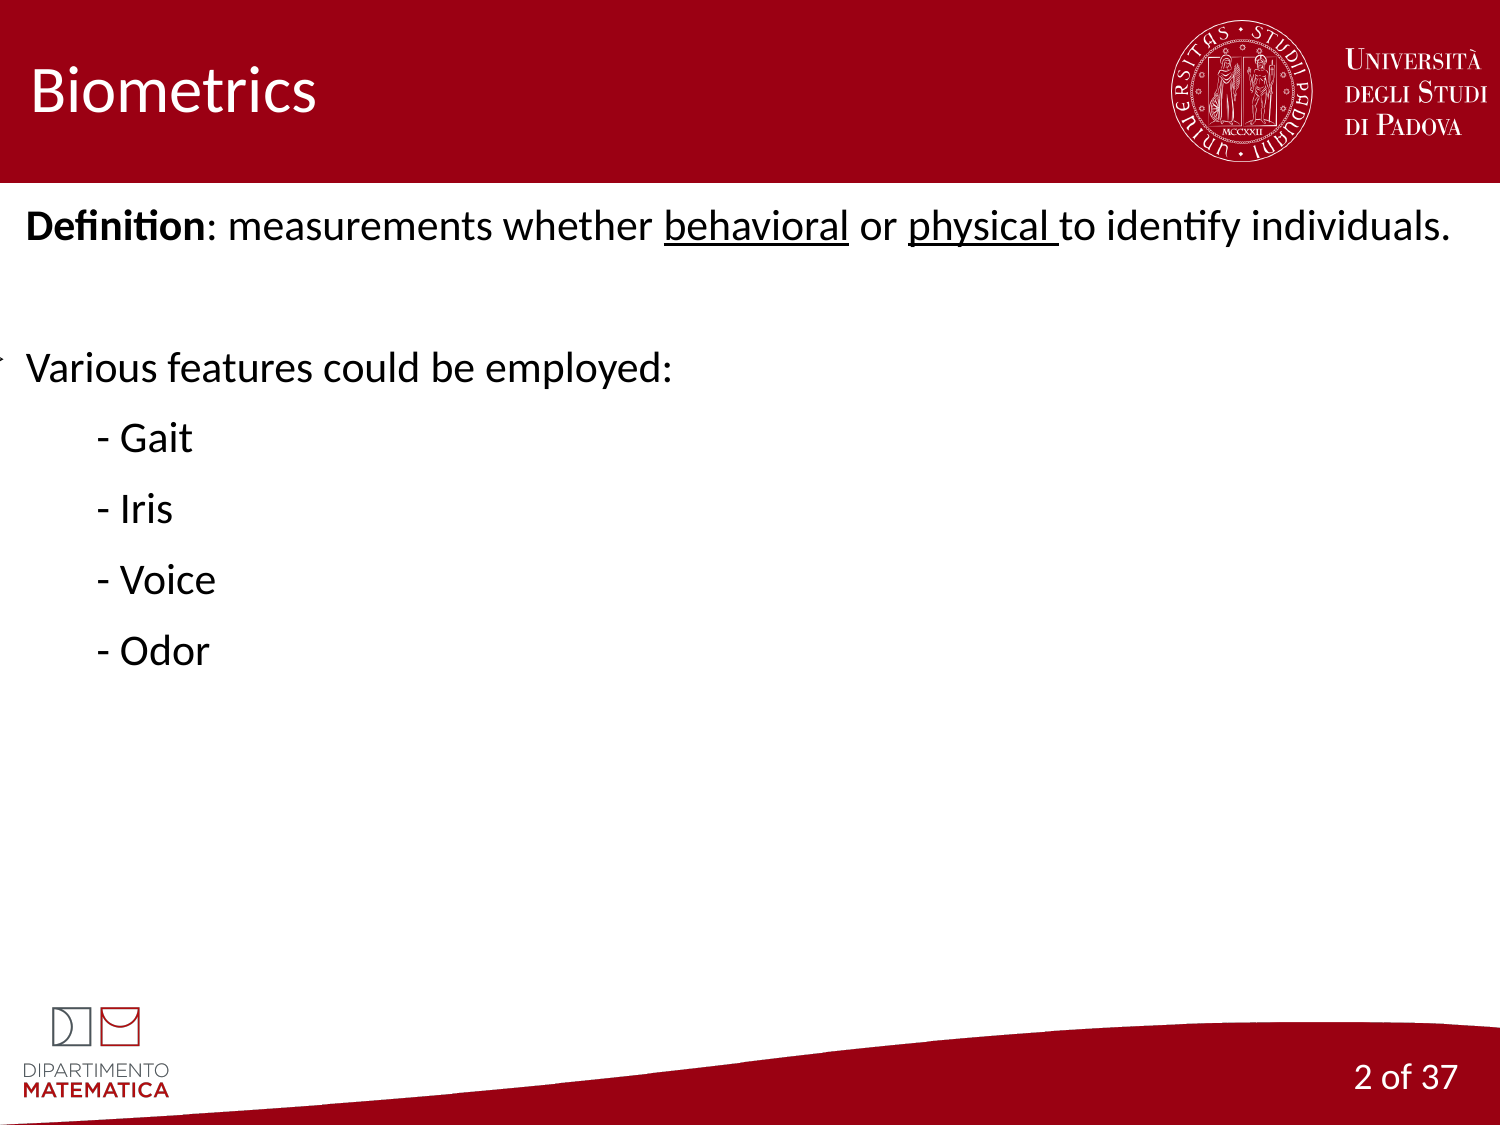

# Biometrics
Definition: measurements whether behavioral or physical to identify individuals.
Various features could be employed:
- Gait
- Iris
- Voice
- Odor
 of 37